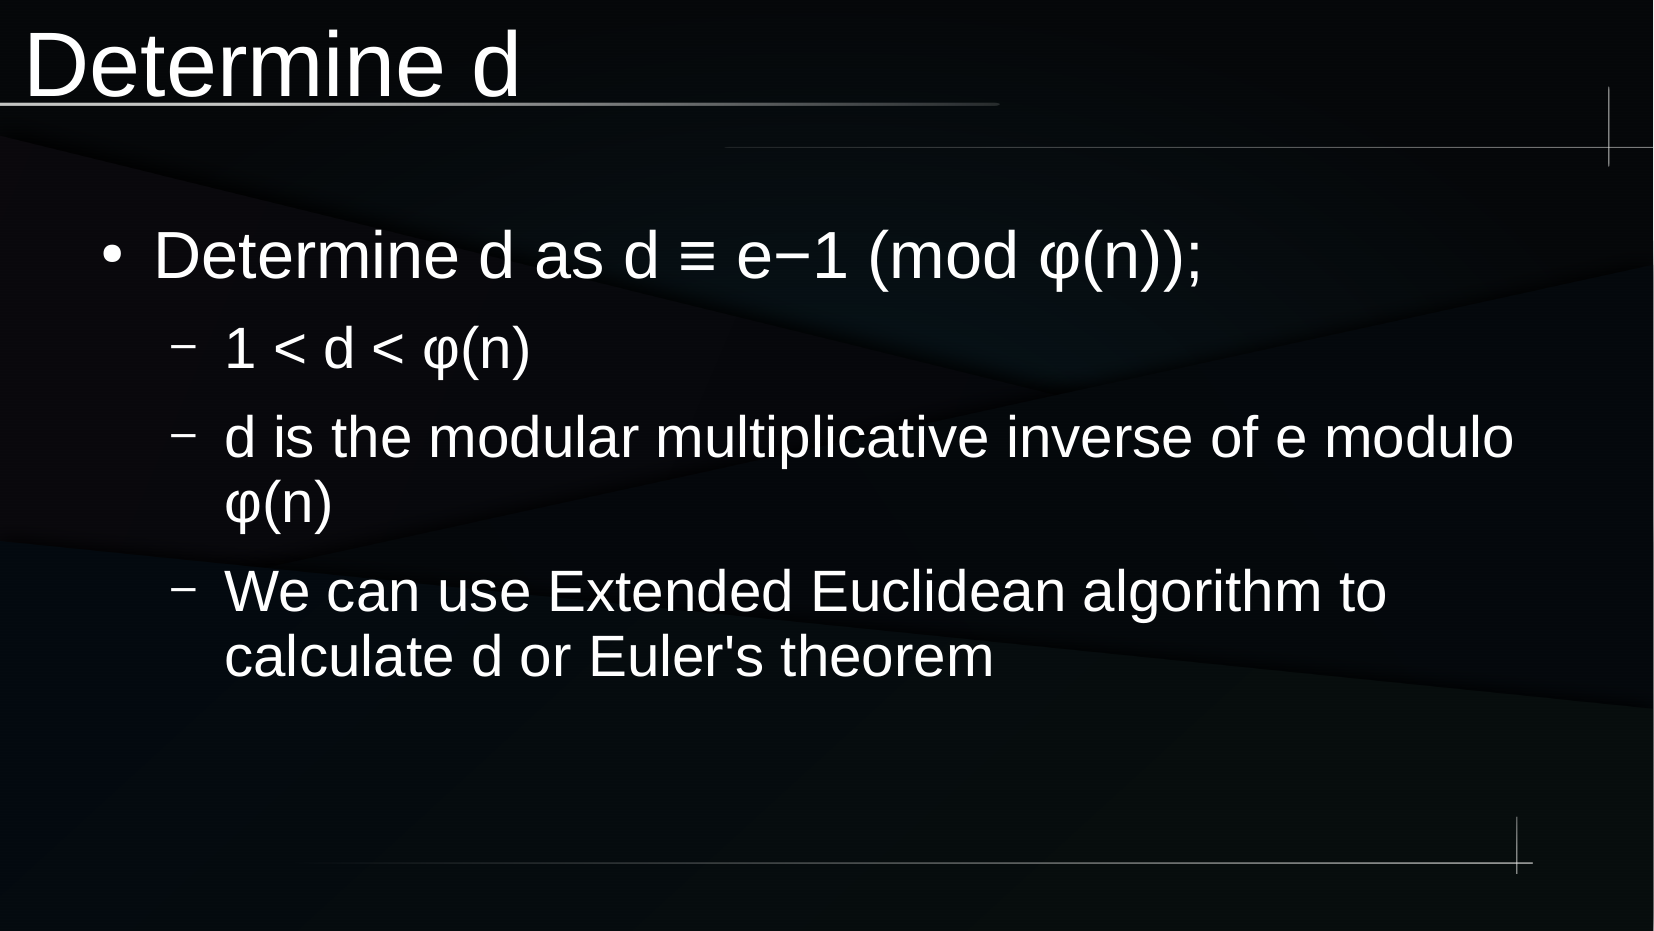

# Determine d
Determine d as d ≡ e−1 (mod φ(n));
1 < d < φ(n)
d is the modular multiplicative inverse of e modulo φ(n)
We can use Extended Euclidean algorithm to calculate d or Euler's theorem